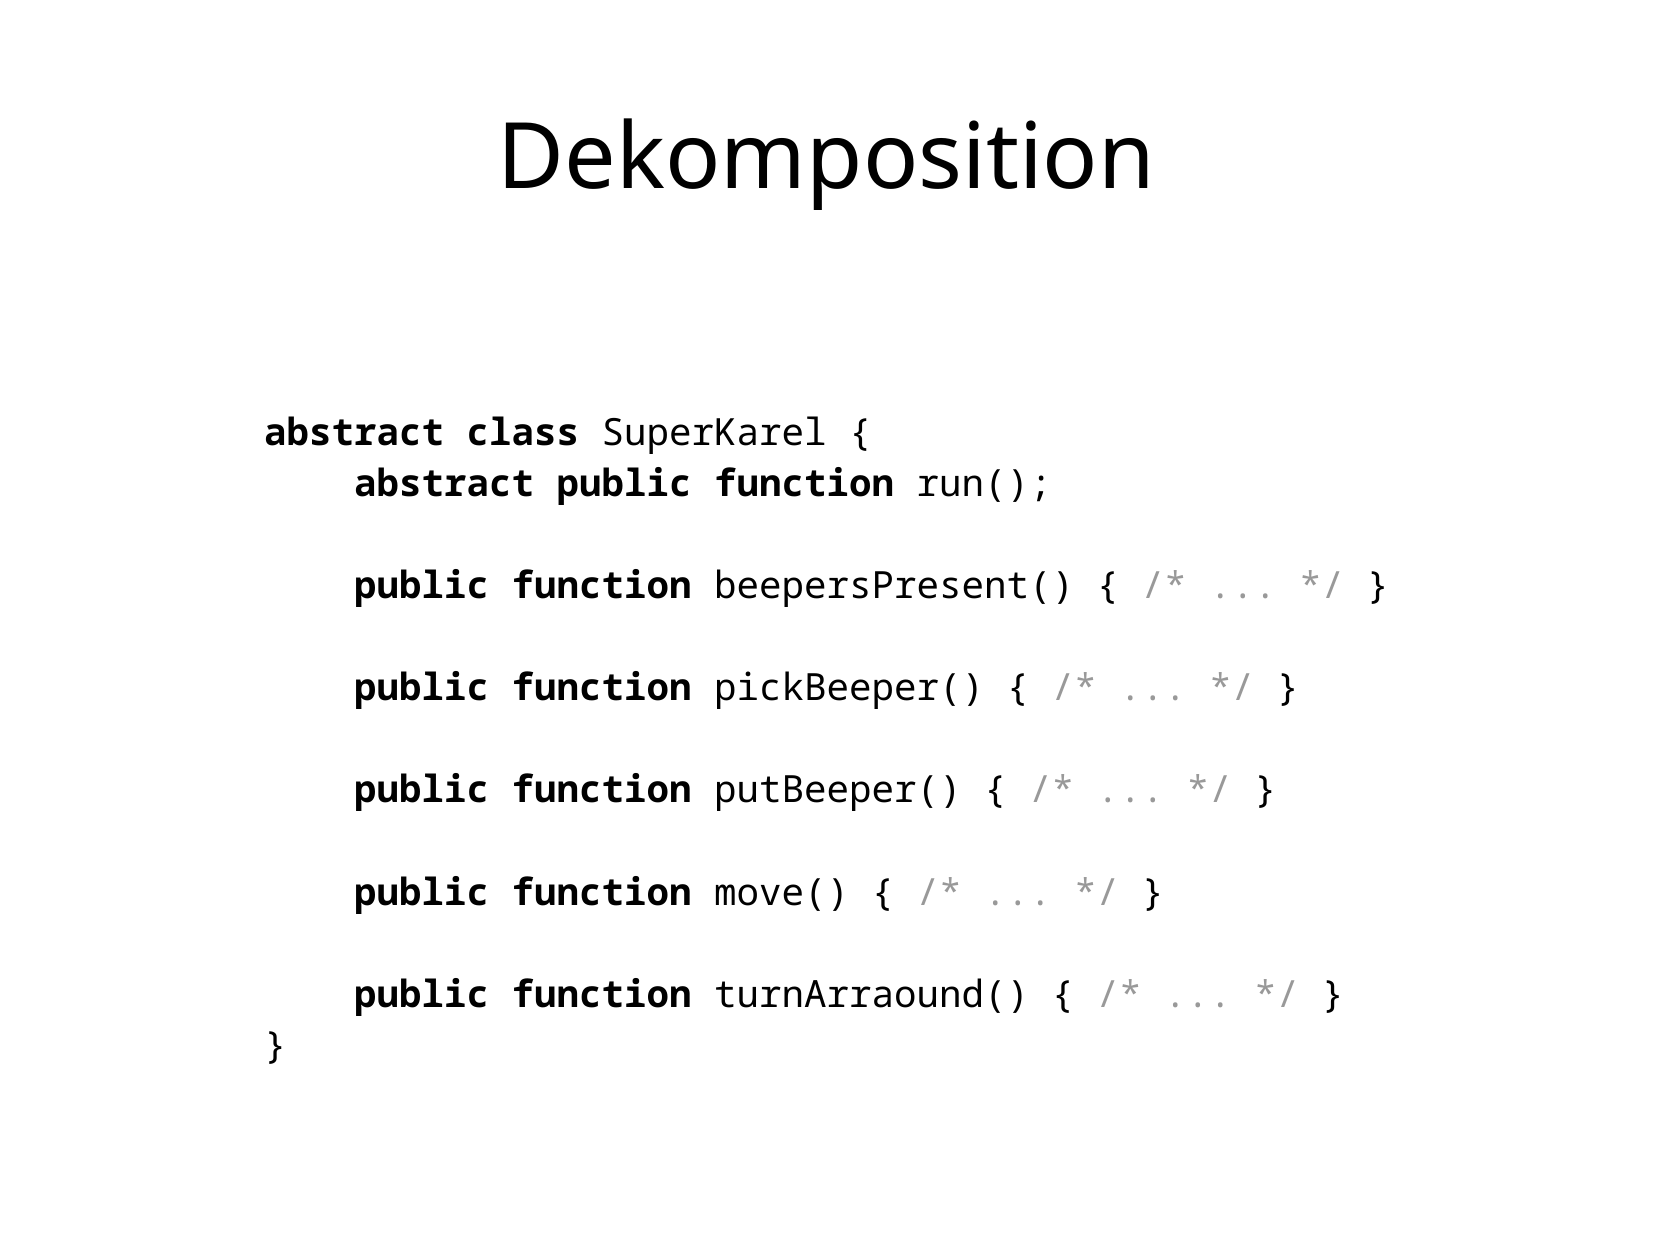

# Dekomposition
abstract class SuperKarel {
 abstract public function run();
 public function beepersPresent() { /* ... */ }
 public function pickBeeper() { /* ... */ }
 public function putBeeper() { /* ... */ }
 public function move() { /* ... */ }
 public function turnArraound() { /* ... */ }
}